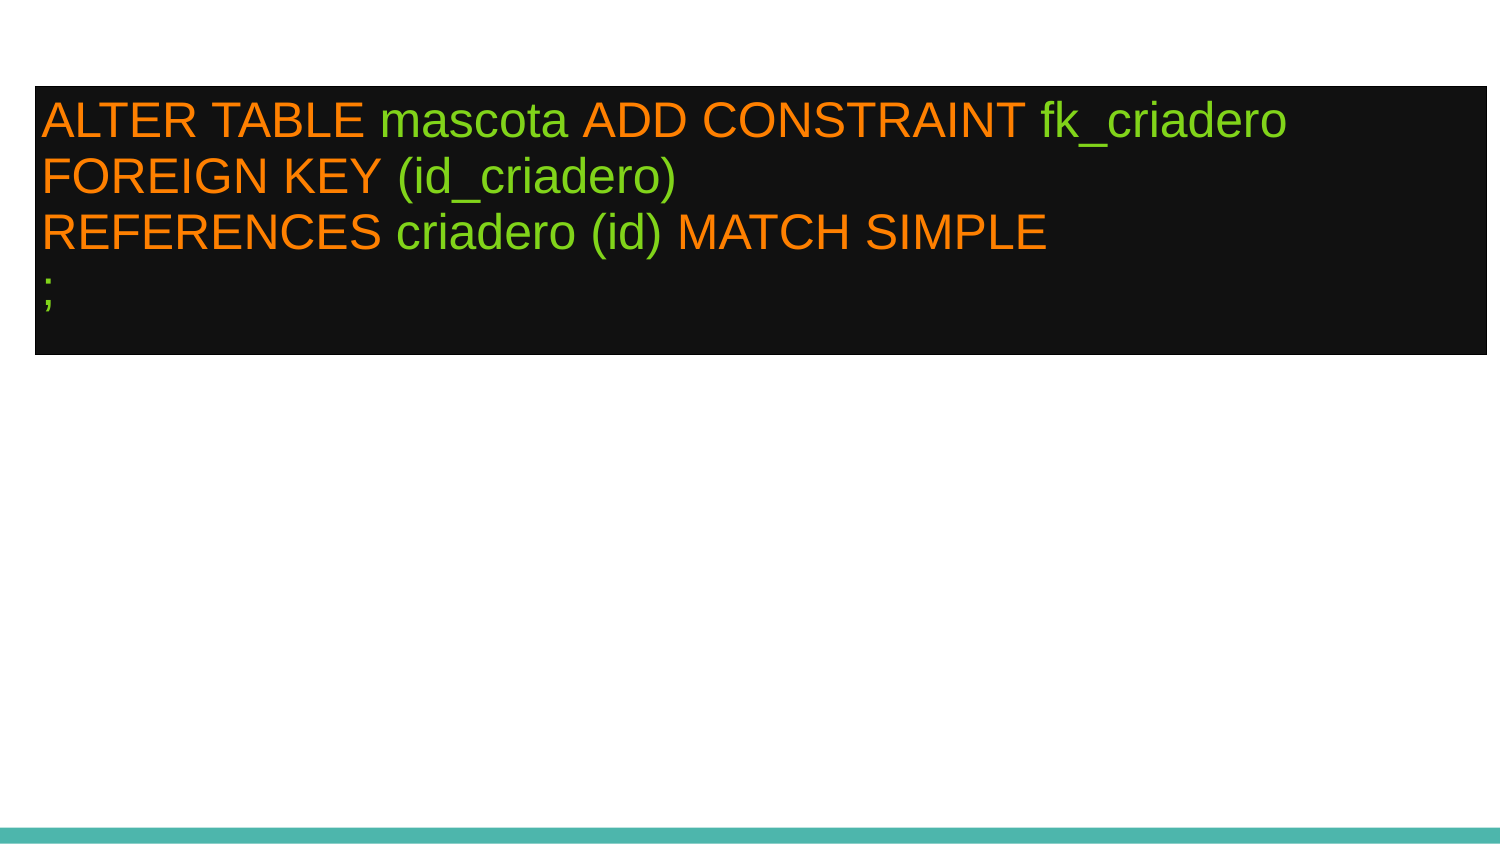

| ALTER TABLE mascota ADD CONSTRAINT fk\_criadero FOREIGN KEY (id\_criadero) REFERENCES criadero (id) MATCH SIMPLE ; |
| --- |